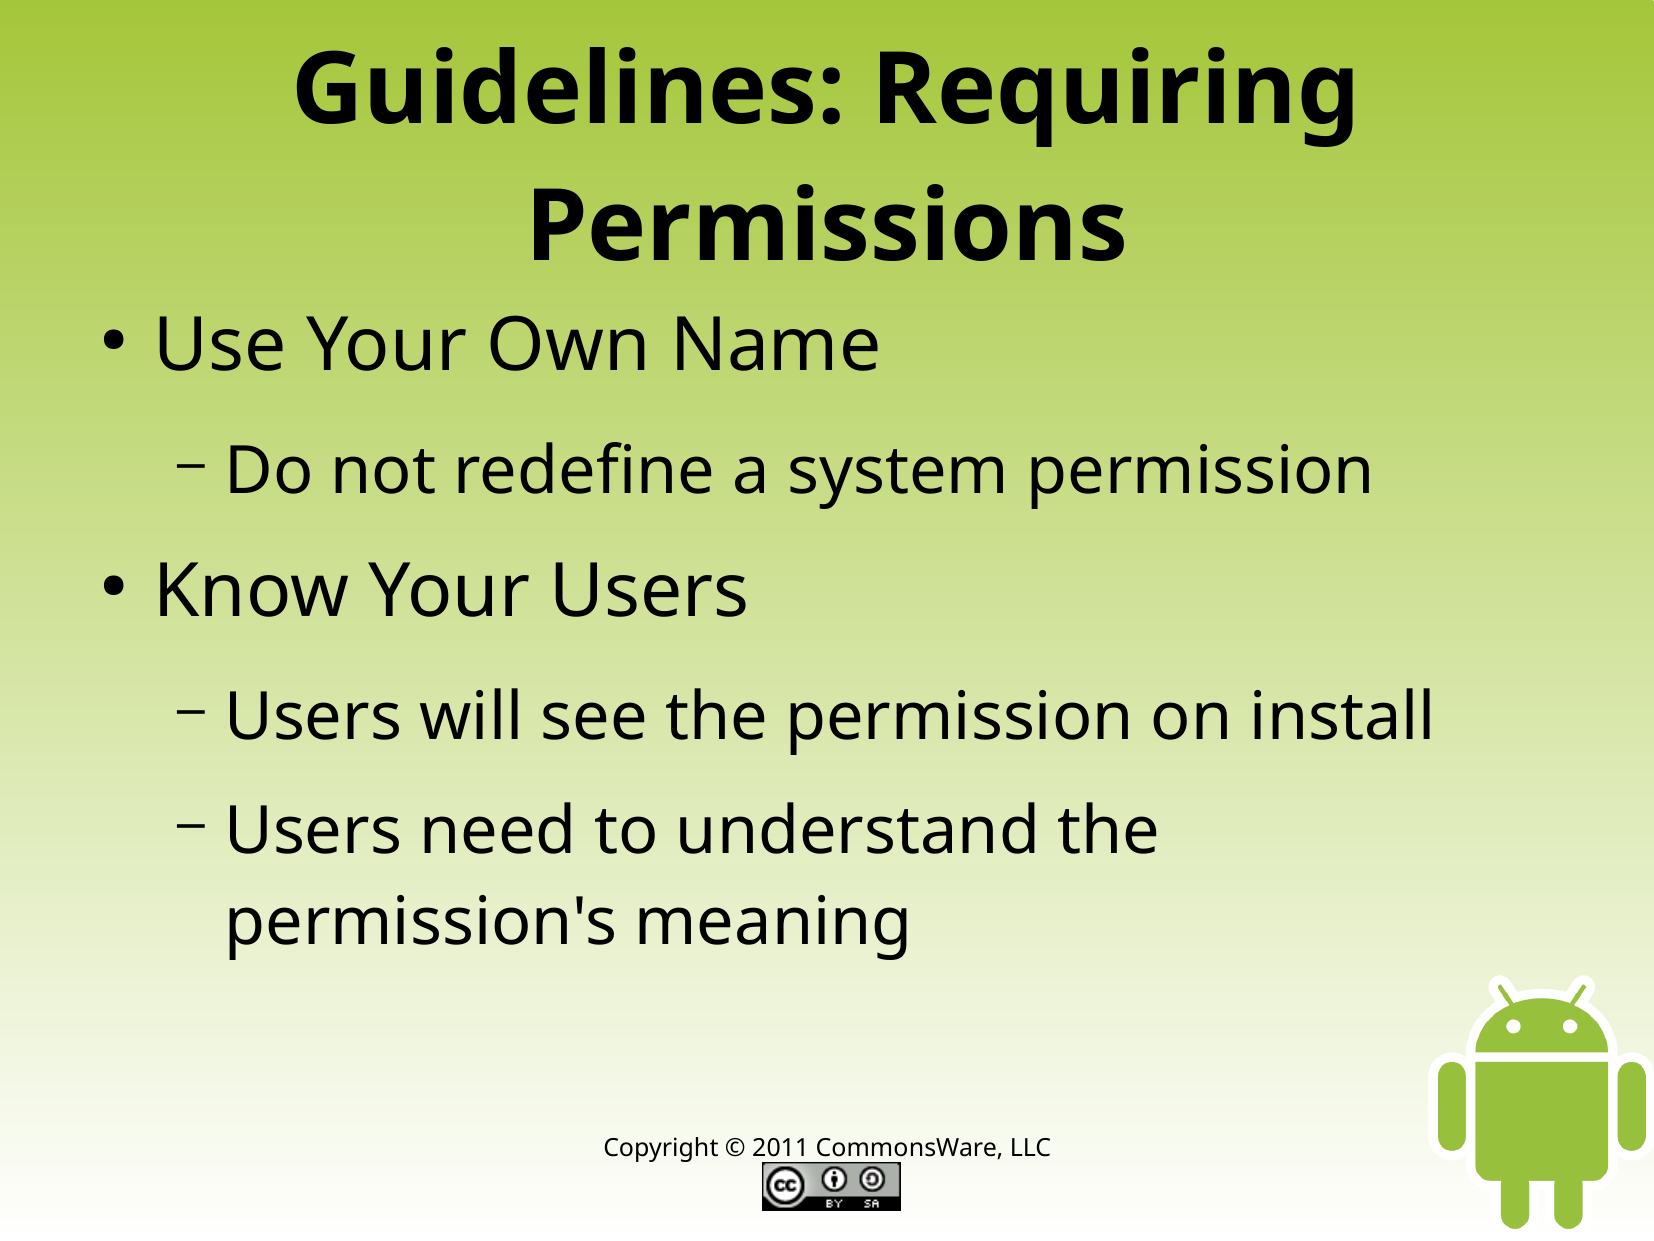

# Guidelines: Requiring Permissions
Use Your Own Name
Do not redefine a system permission
Know Your Users
Users will see the permission on install
Users need to understand the permission's meaning